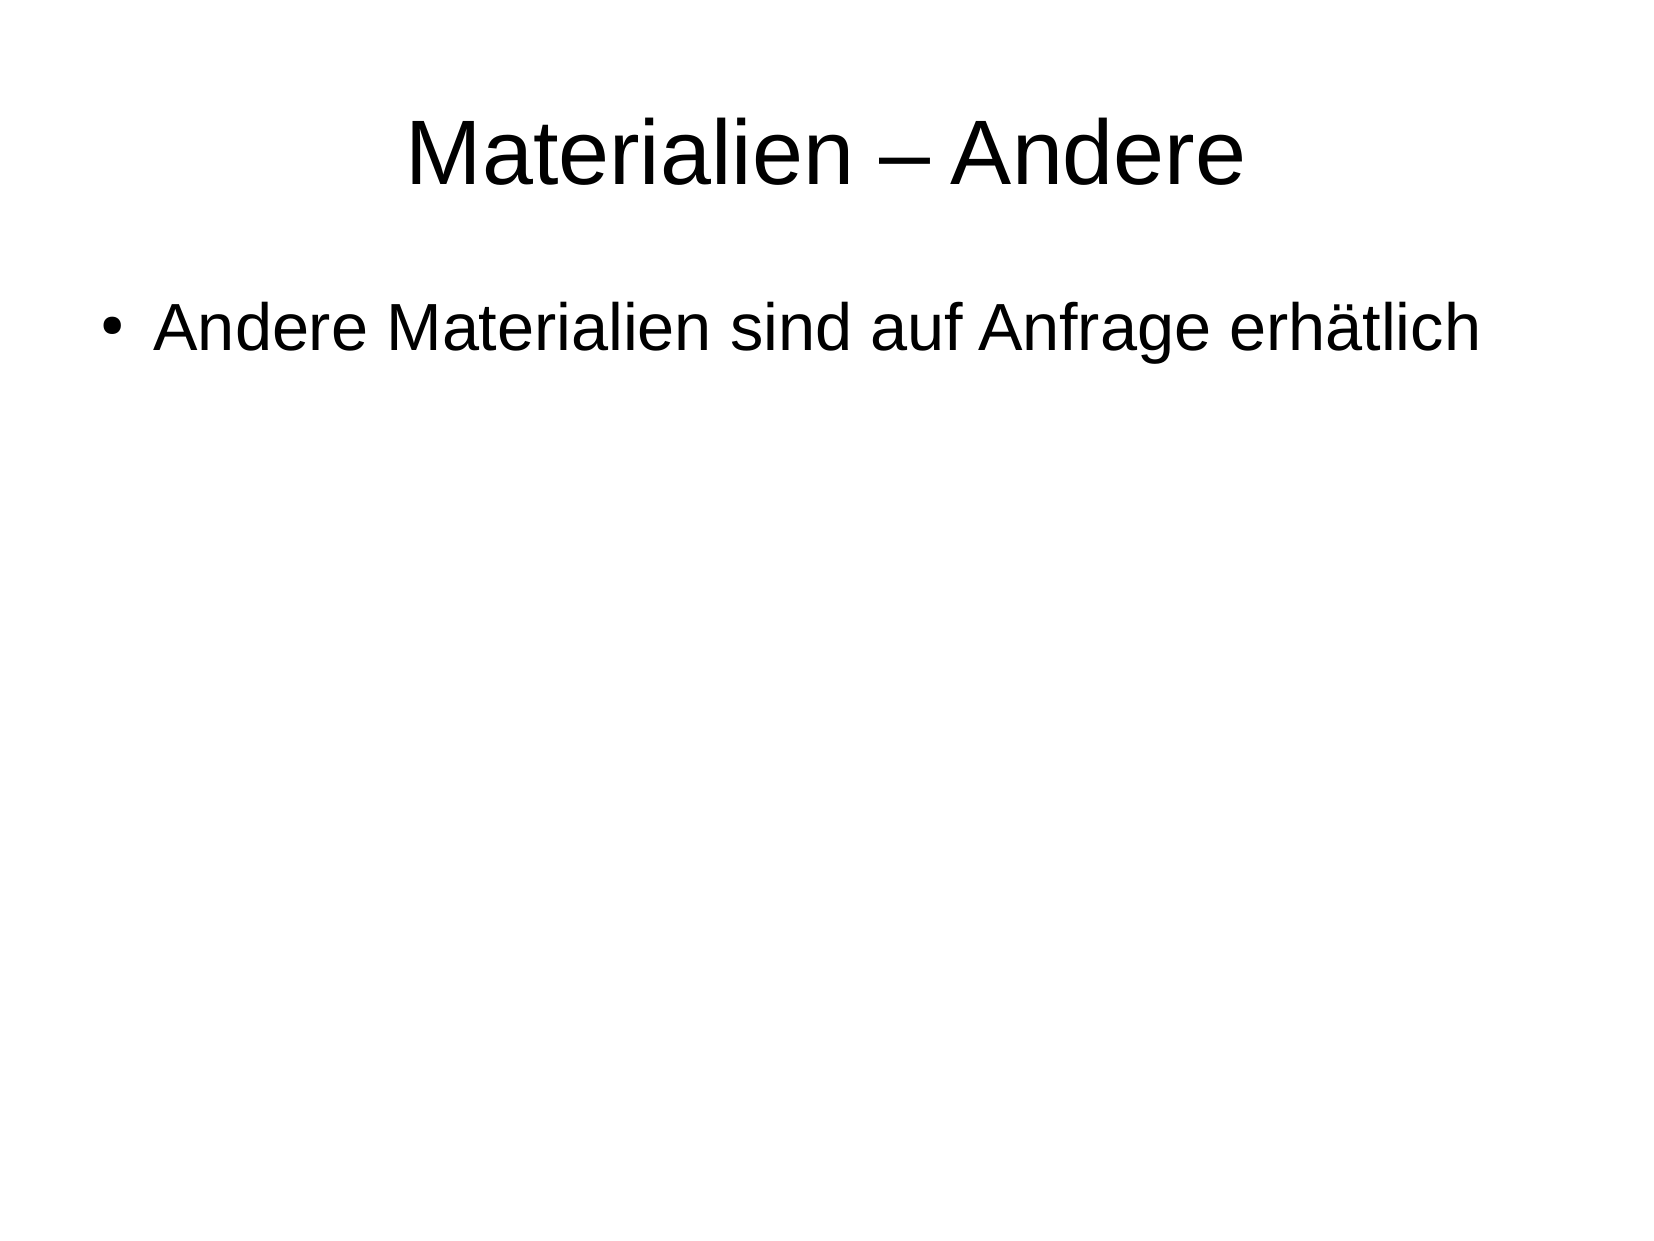

# Materialien – Andere
Andere Materialien sind auf Anfrage erhätlich